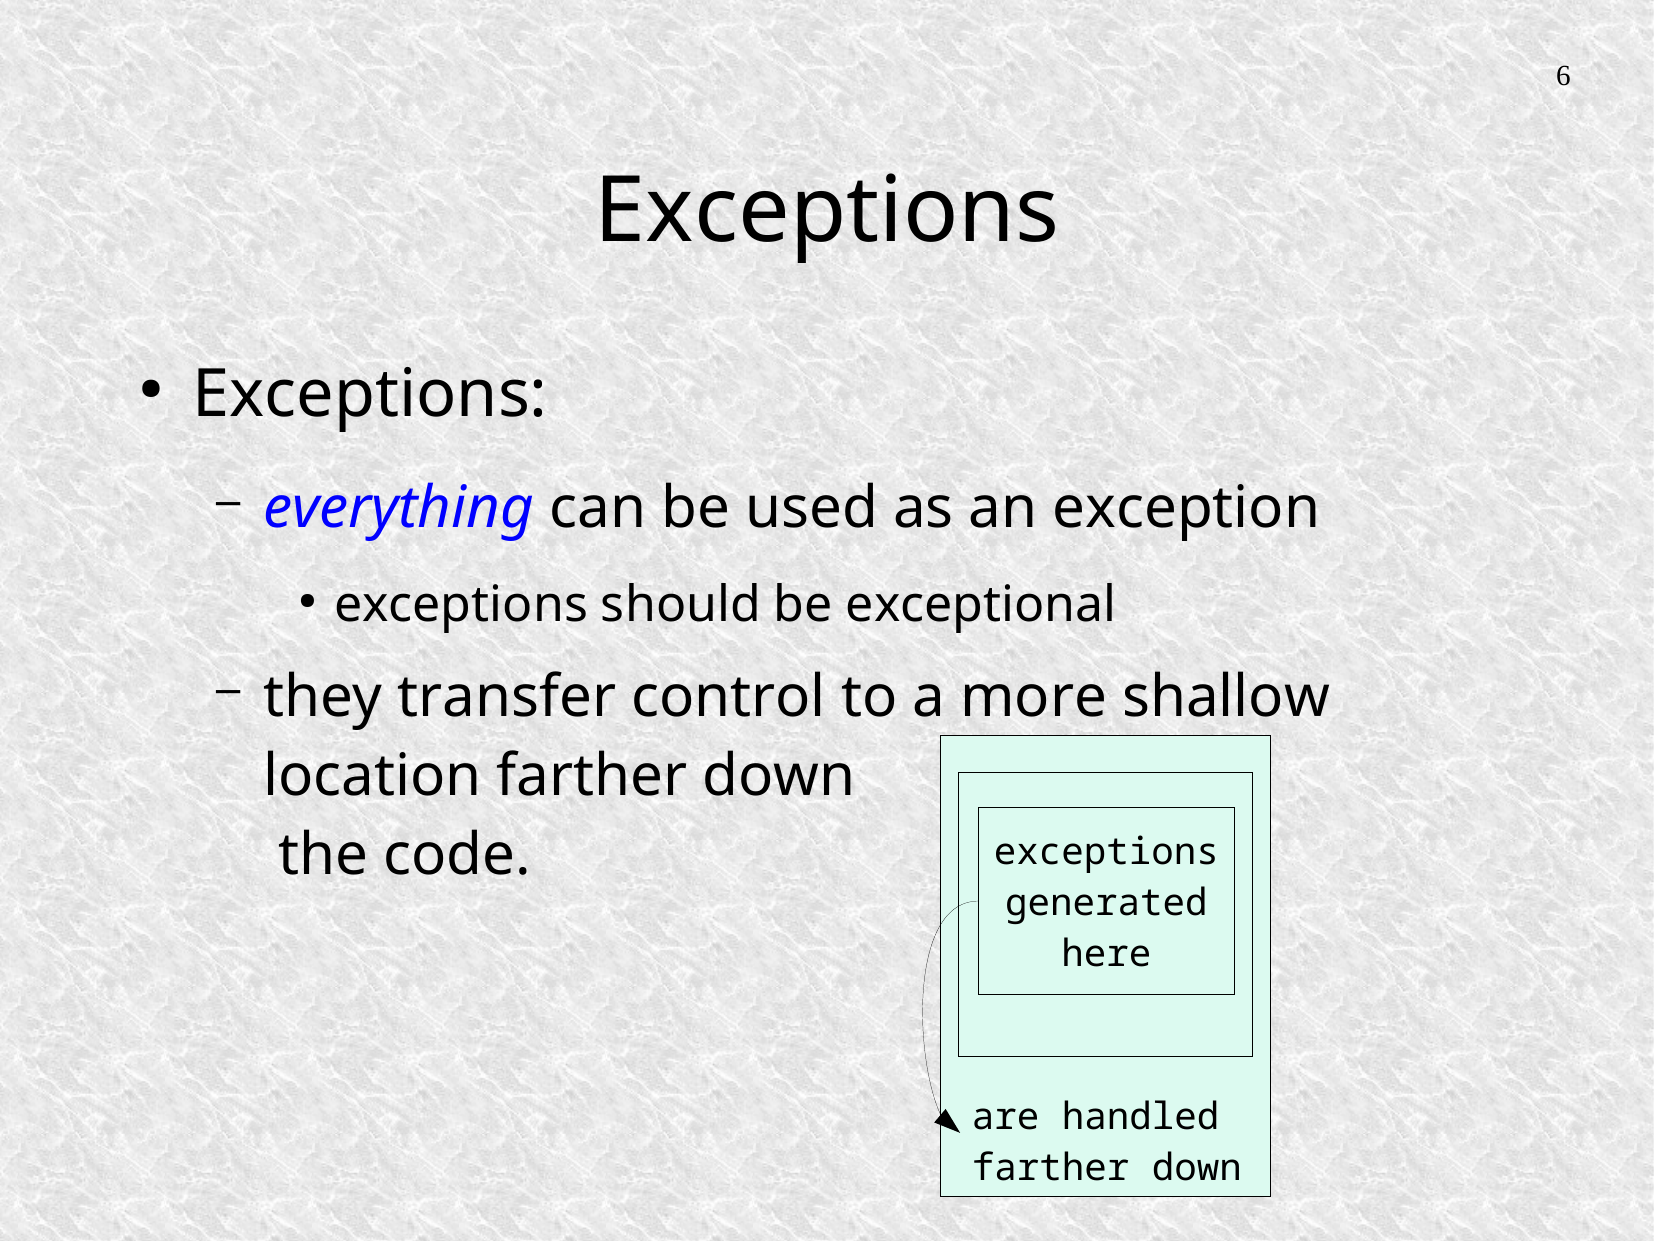

6
# Exceptions
Exceptions:
everything can be used as an exception
exceptions should be exceptional
they transfer control to a more shallow location farther down
 the code.
exceptions
generated
here
are handled
farther down